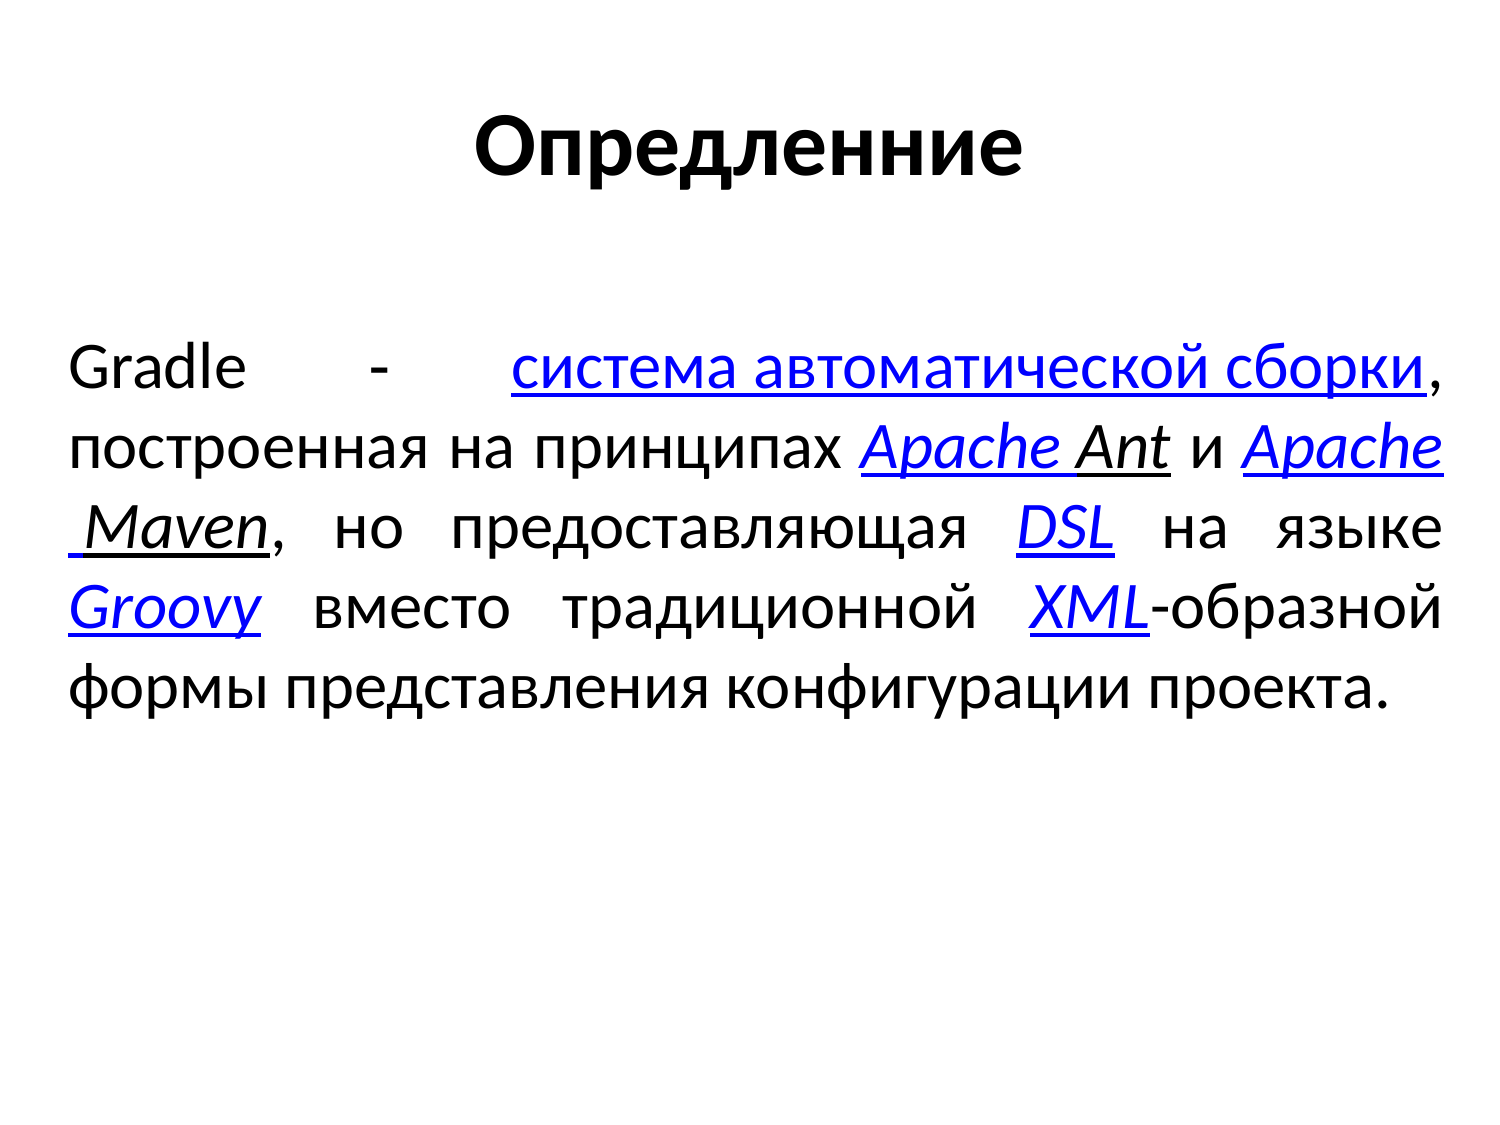

# Опредленние
Gradle ‑ система автоматической сборки, построенная на принципах Apache Ant и Apache Maven, но предоставляющая DSL на языке Groovy вместо традиционной XML-образной формы представления конфигурации проекта.